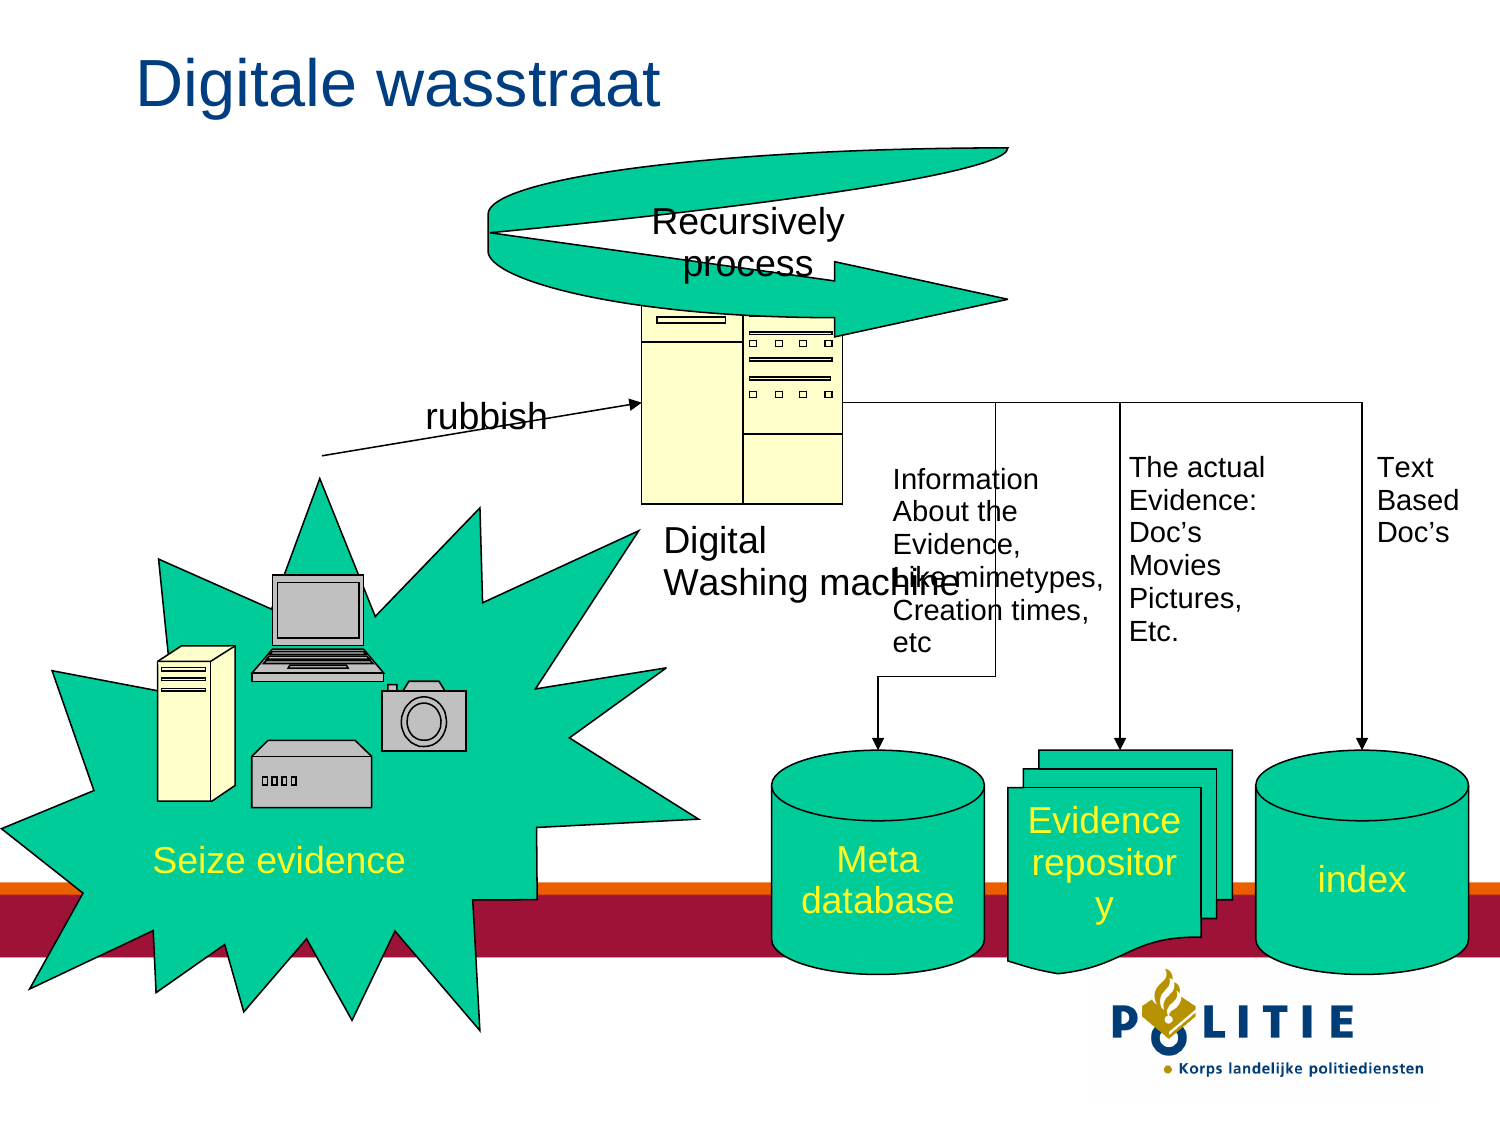

# Digitale wasstraat
Recursively
process
Digital
Washing machine
rubbish
The actual
Evidence:
Doc’s
Movies
Pictures,
Etc.
Text
Based
Doc’s
Information
About the
Evidence,
Like mimetypes,
Creation times,
etc
Meta
database
Evidence
repository
index
Seize evidence